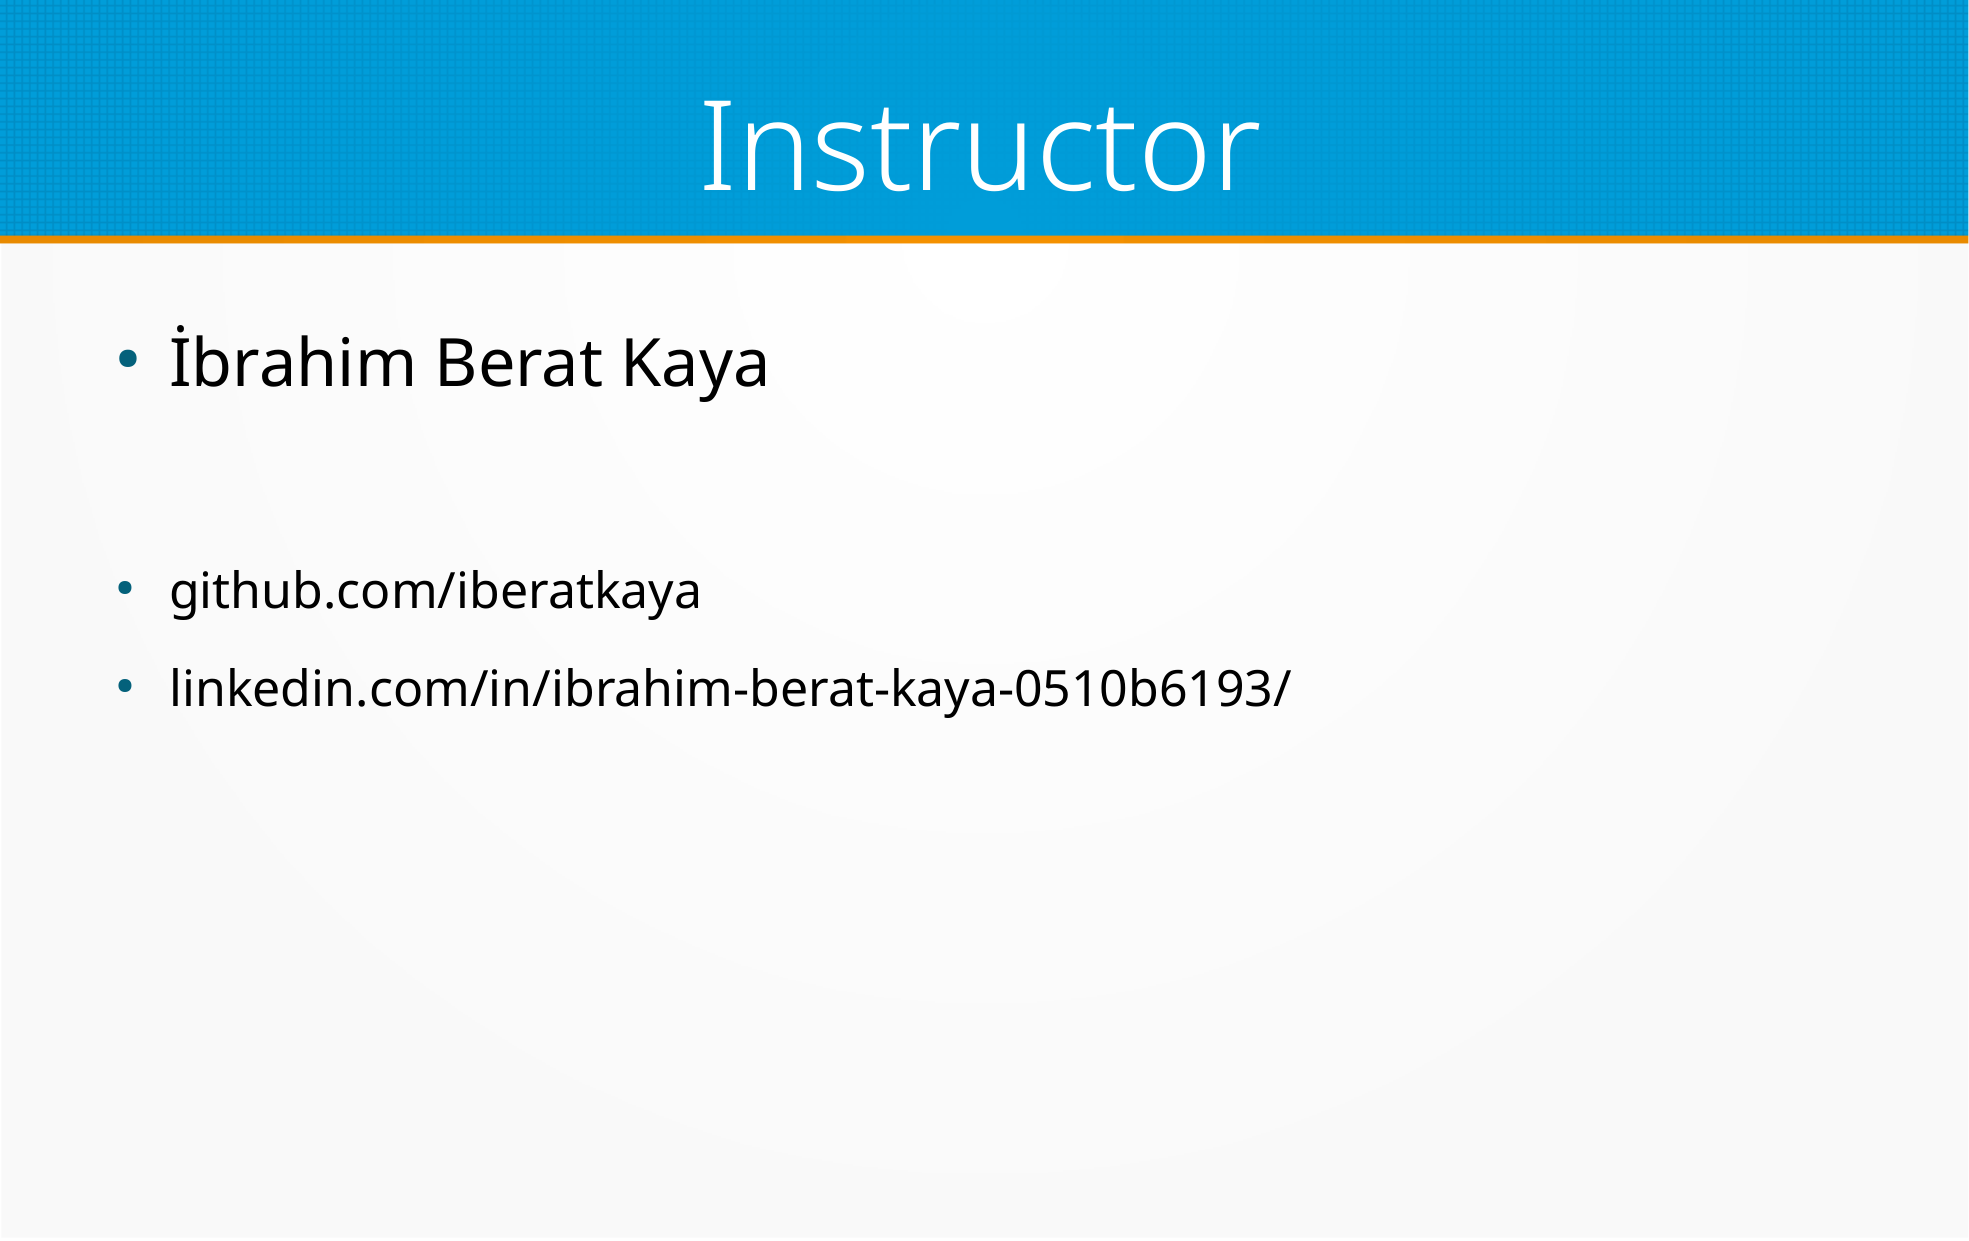

# Instructor
İbrahim Berat Kaya
github.com/iberatkaya
linkedin.com/in/ibrahim-berat-kaya-0510b6193/